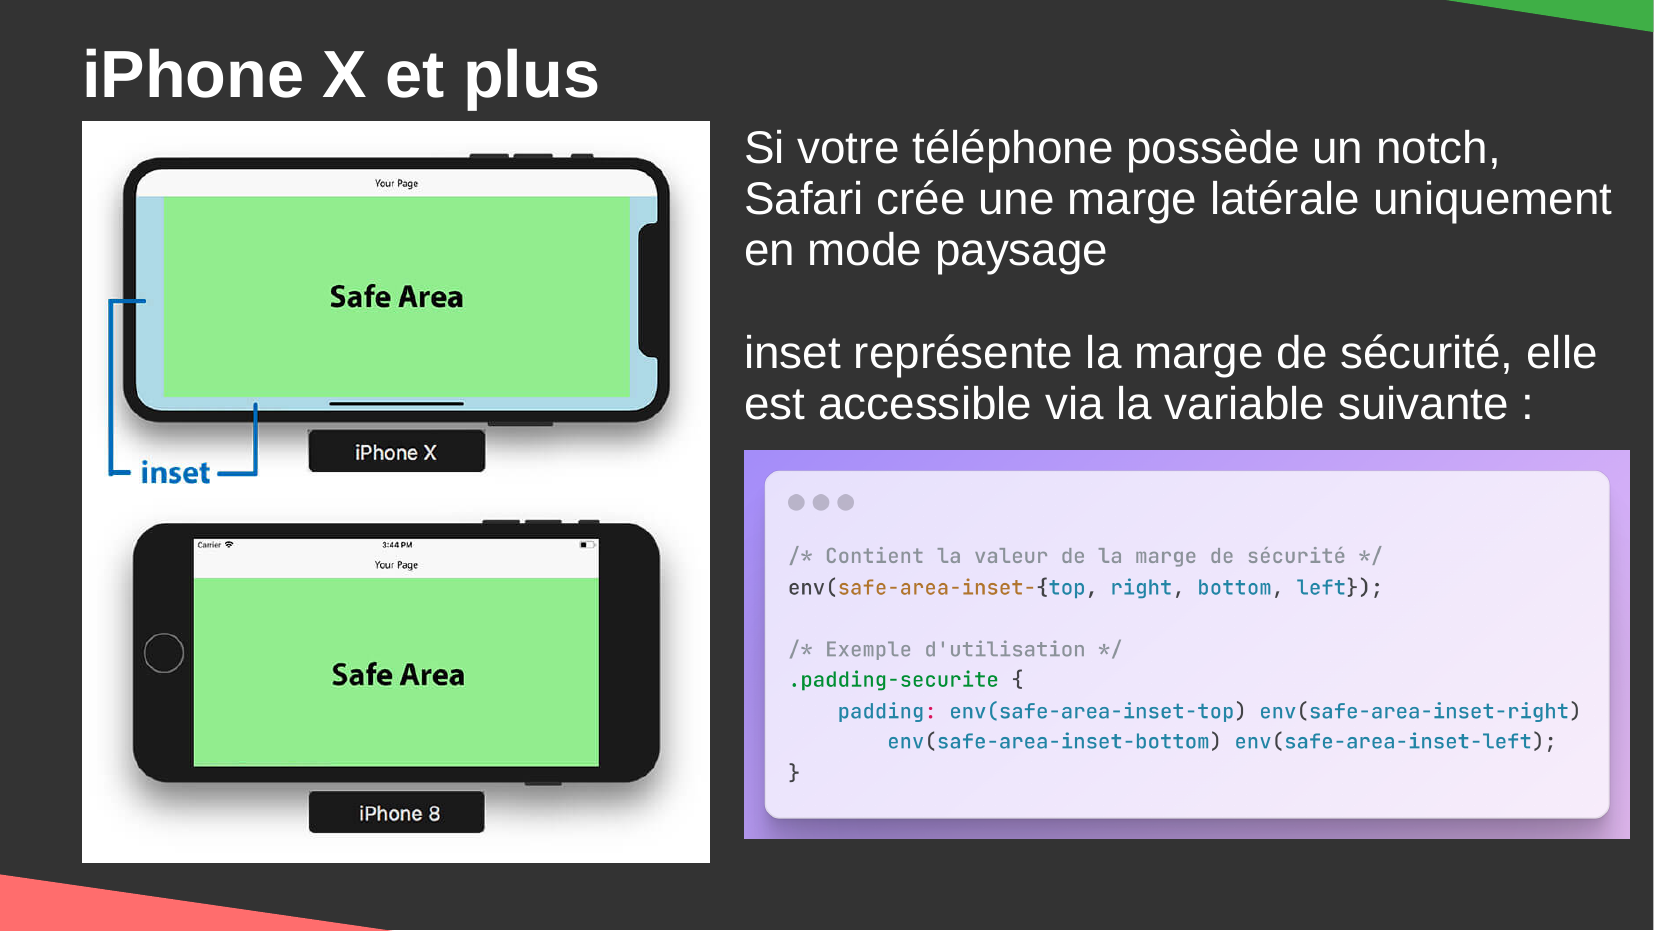

# iPhone X et plus
Si votre téléphone possède un notch, Safari crée une marge latérale uniquement en mode paysage
inset représente la marge de sécurité, elle est accessible via la variable suivante :